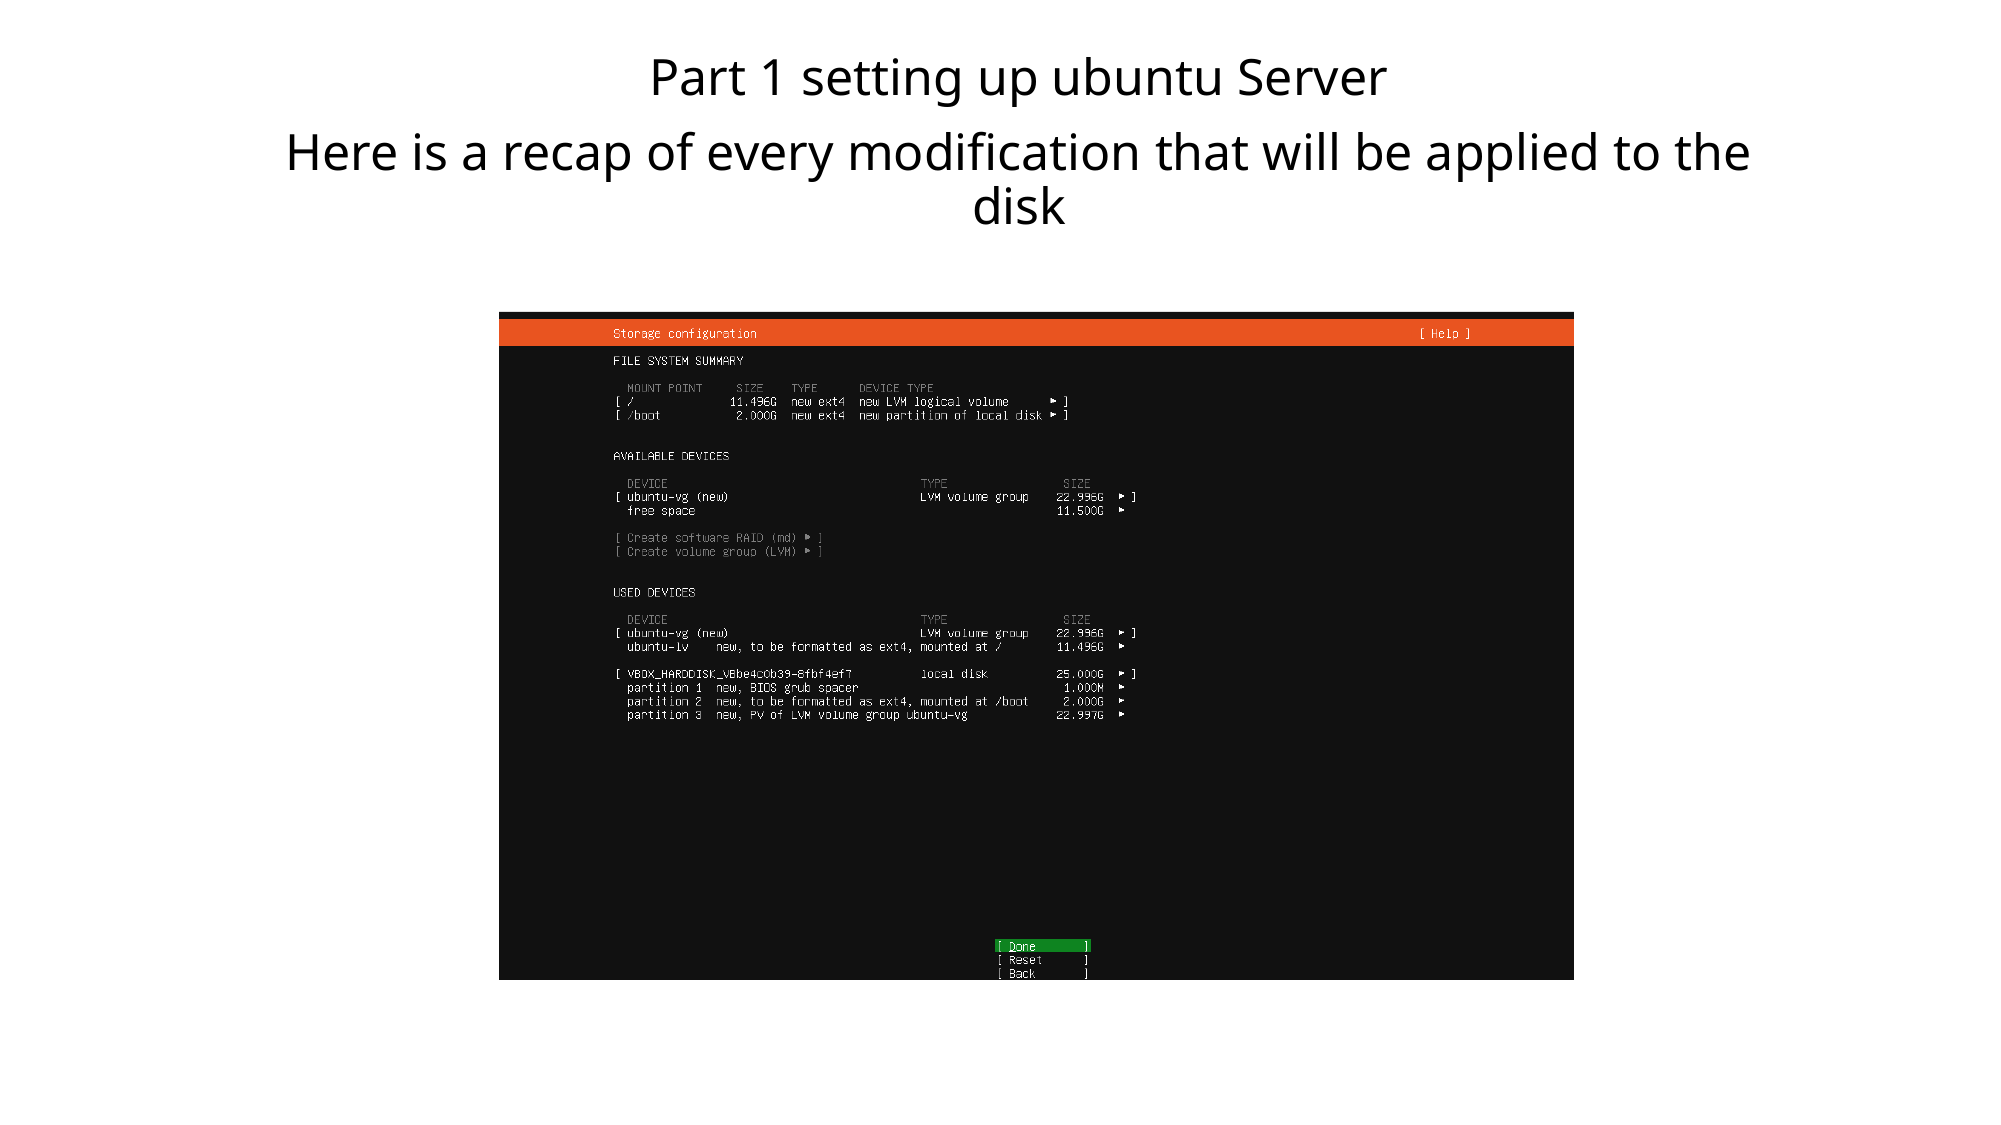

# Part 1 setting up ubuntu Server
Here is a recap of every modification that will be applied to the disk